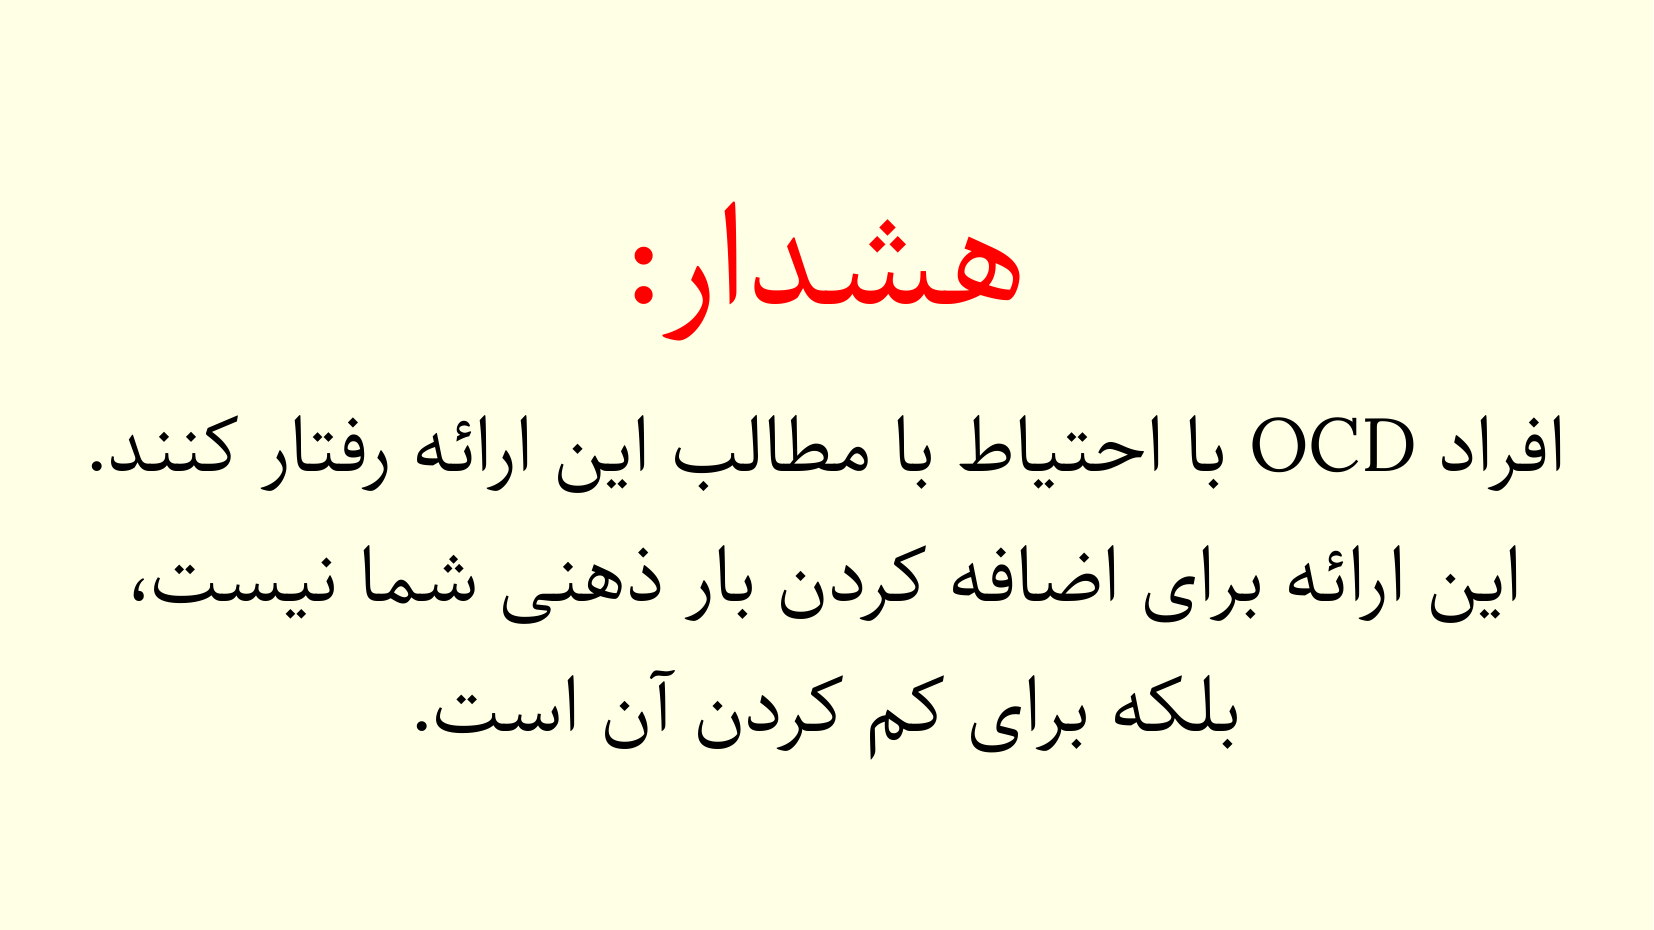

# هشدار: افراد OCD با احتیاط با مطالب این ارائه رفتار کنند. این ارائه برای اضافه کردن بار ذهنی شما نیست، بلکه برای کم کردن آن است.